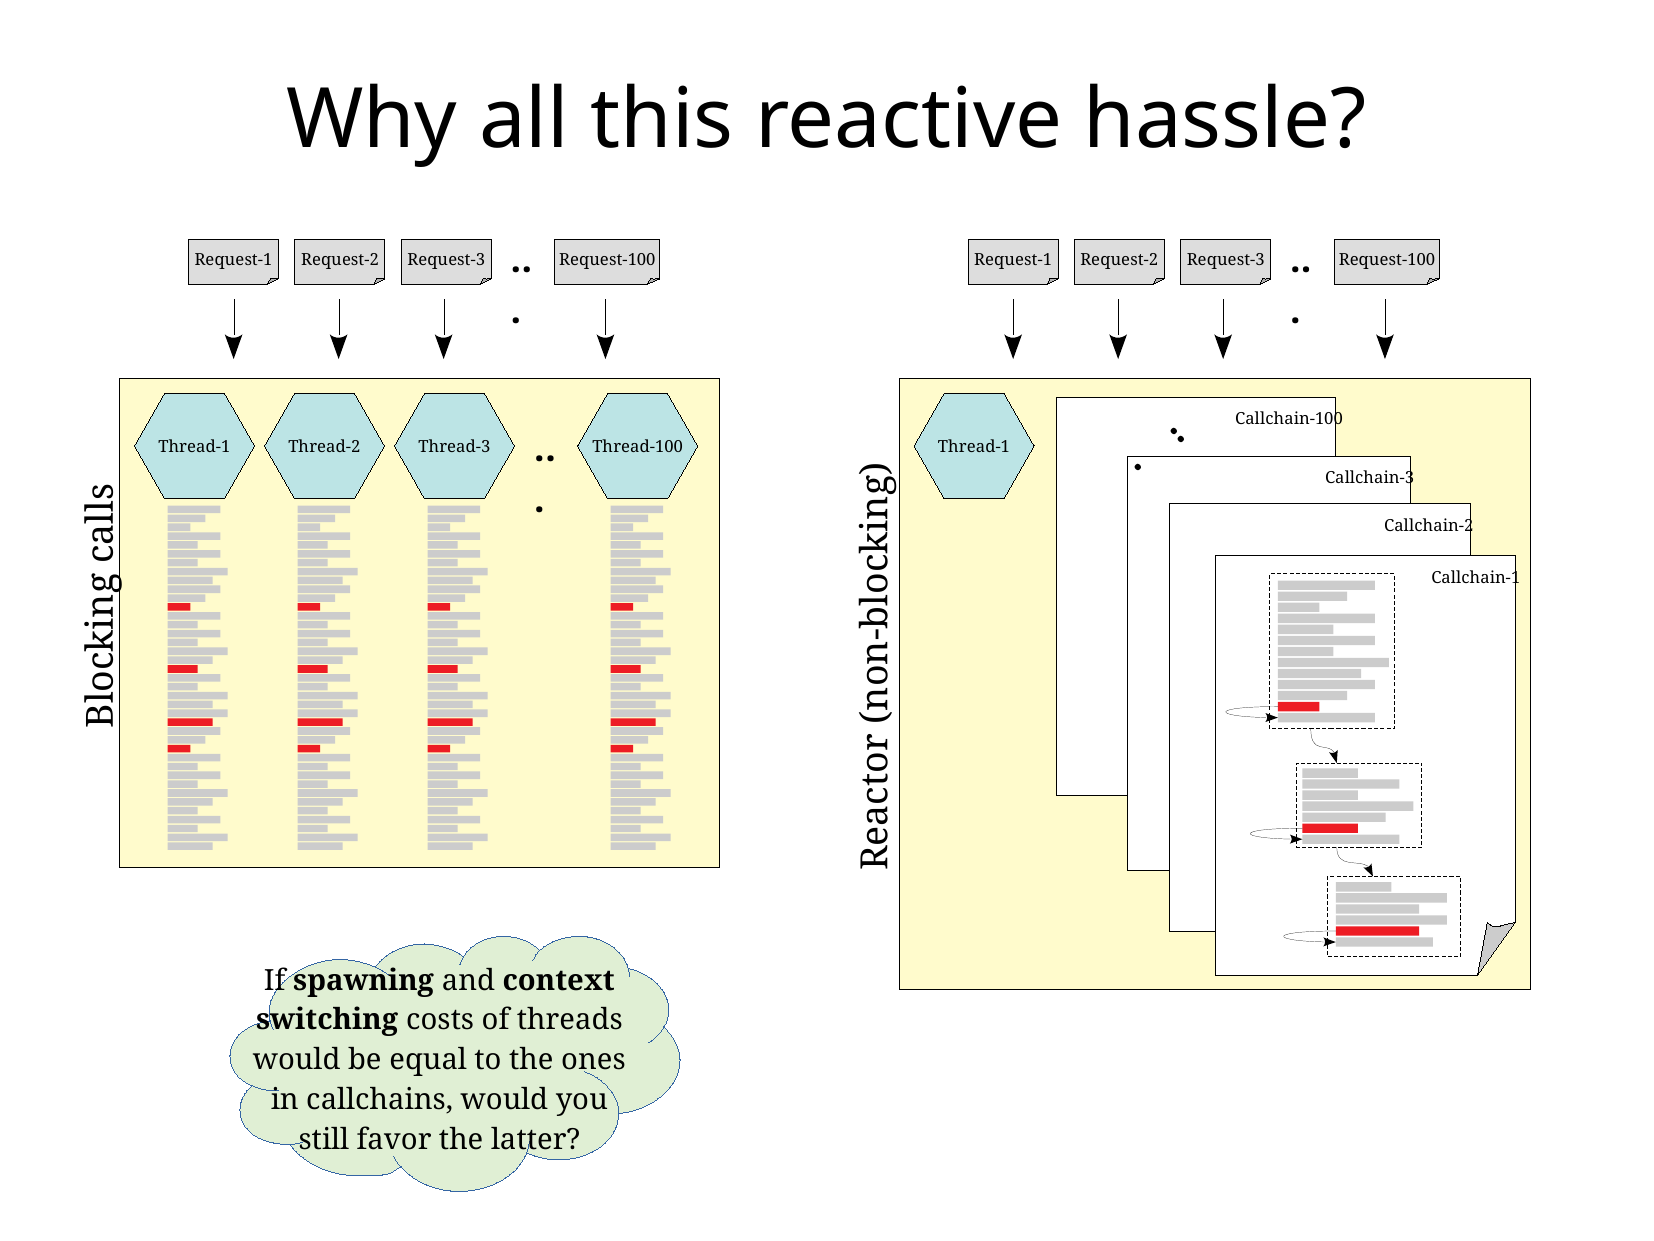

# Why all this reactive hassle?
...
Request-1
Request-2
Request-3
Request-100
Thread-1
Thread-2
Thread-3
Thread-100
...
...
Request-1
Request-2
Request-3
Request-100
...
Thread-1
Callchain-100
Callchain-3
Callchain-2
Callchain-1
Blocking calls
Reactor (non-blocking)
If spawning and context
switching costs of threads
would be equal to the ones
in callchains, would you
still favor the latter?